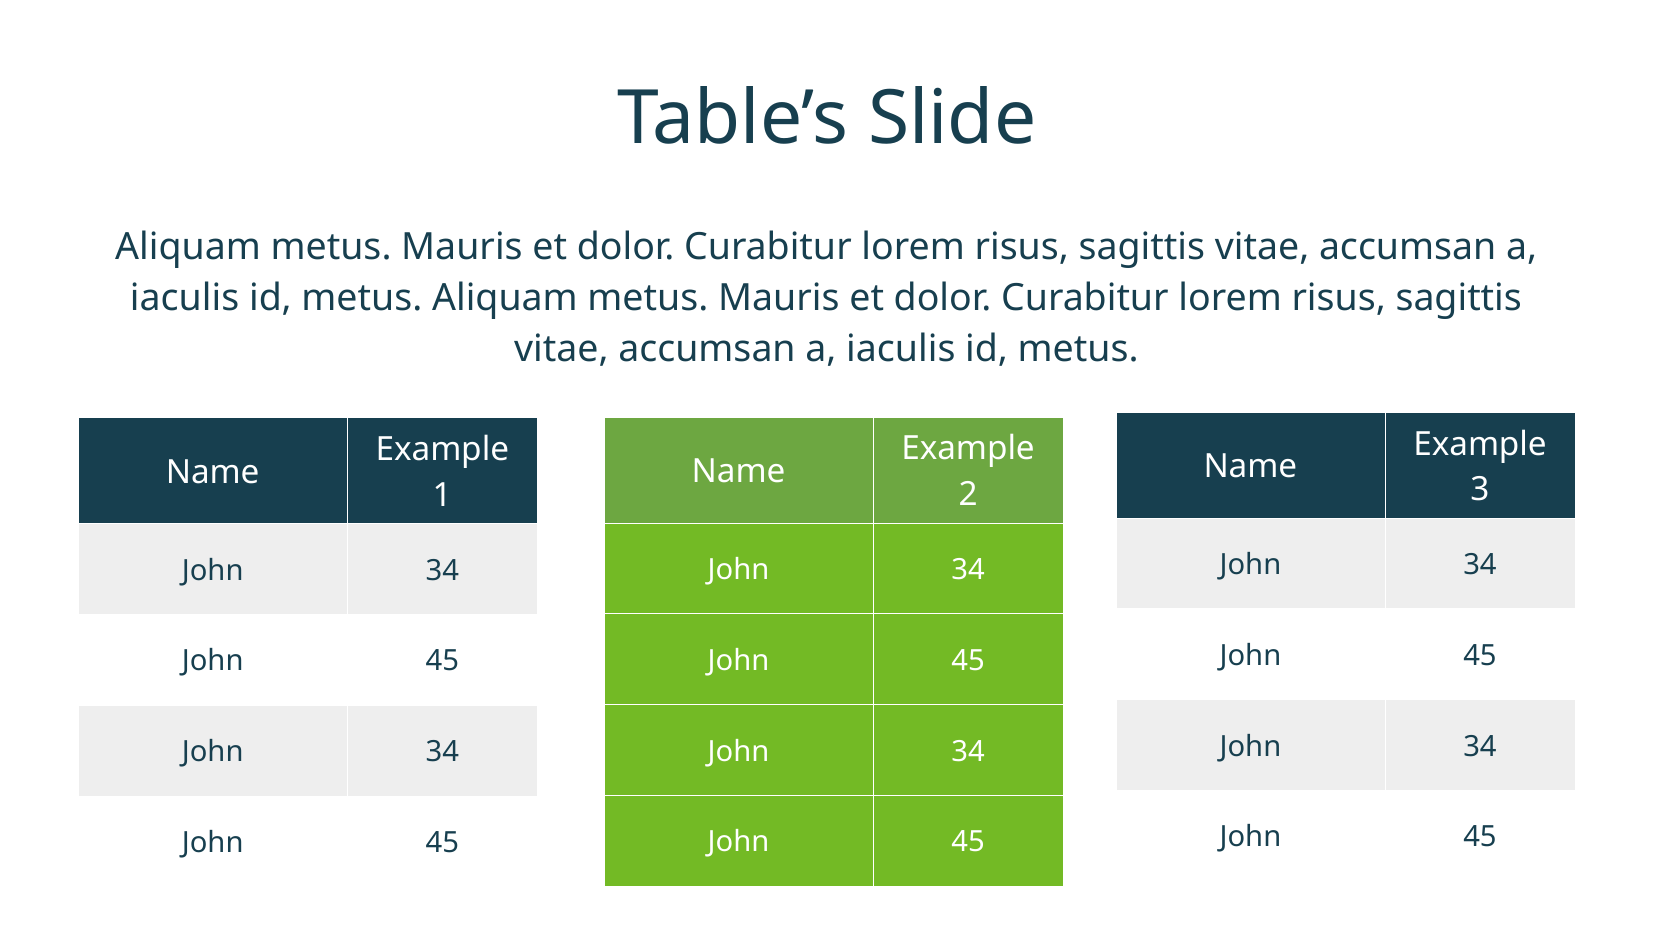

# Table’s Slide
Aliquam metus. Mauris et dolor. Curabitur lorem risus, sagittis vitae, accumsan a, iaculis id, metus. Aliquam metus. Mauris et dolor. Curabitur lorem risus, sagittis vitae, accumsan a, iaculis id, metus.
| Name | Example 3 |
| --- | --- |
| John | 34 |
| John | 45 |
| John | 34 |
| John | 45 |
| Name | Example 2 |
| --- | --- |
| John | 34 |
| John | 45 |
| John | 34 |
| John | 45 |
| Name | Example 1 |
| --- | --- |
| John | 34 |
| John | 45 |
| John | 34 |
| John | 45 |